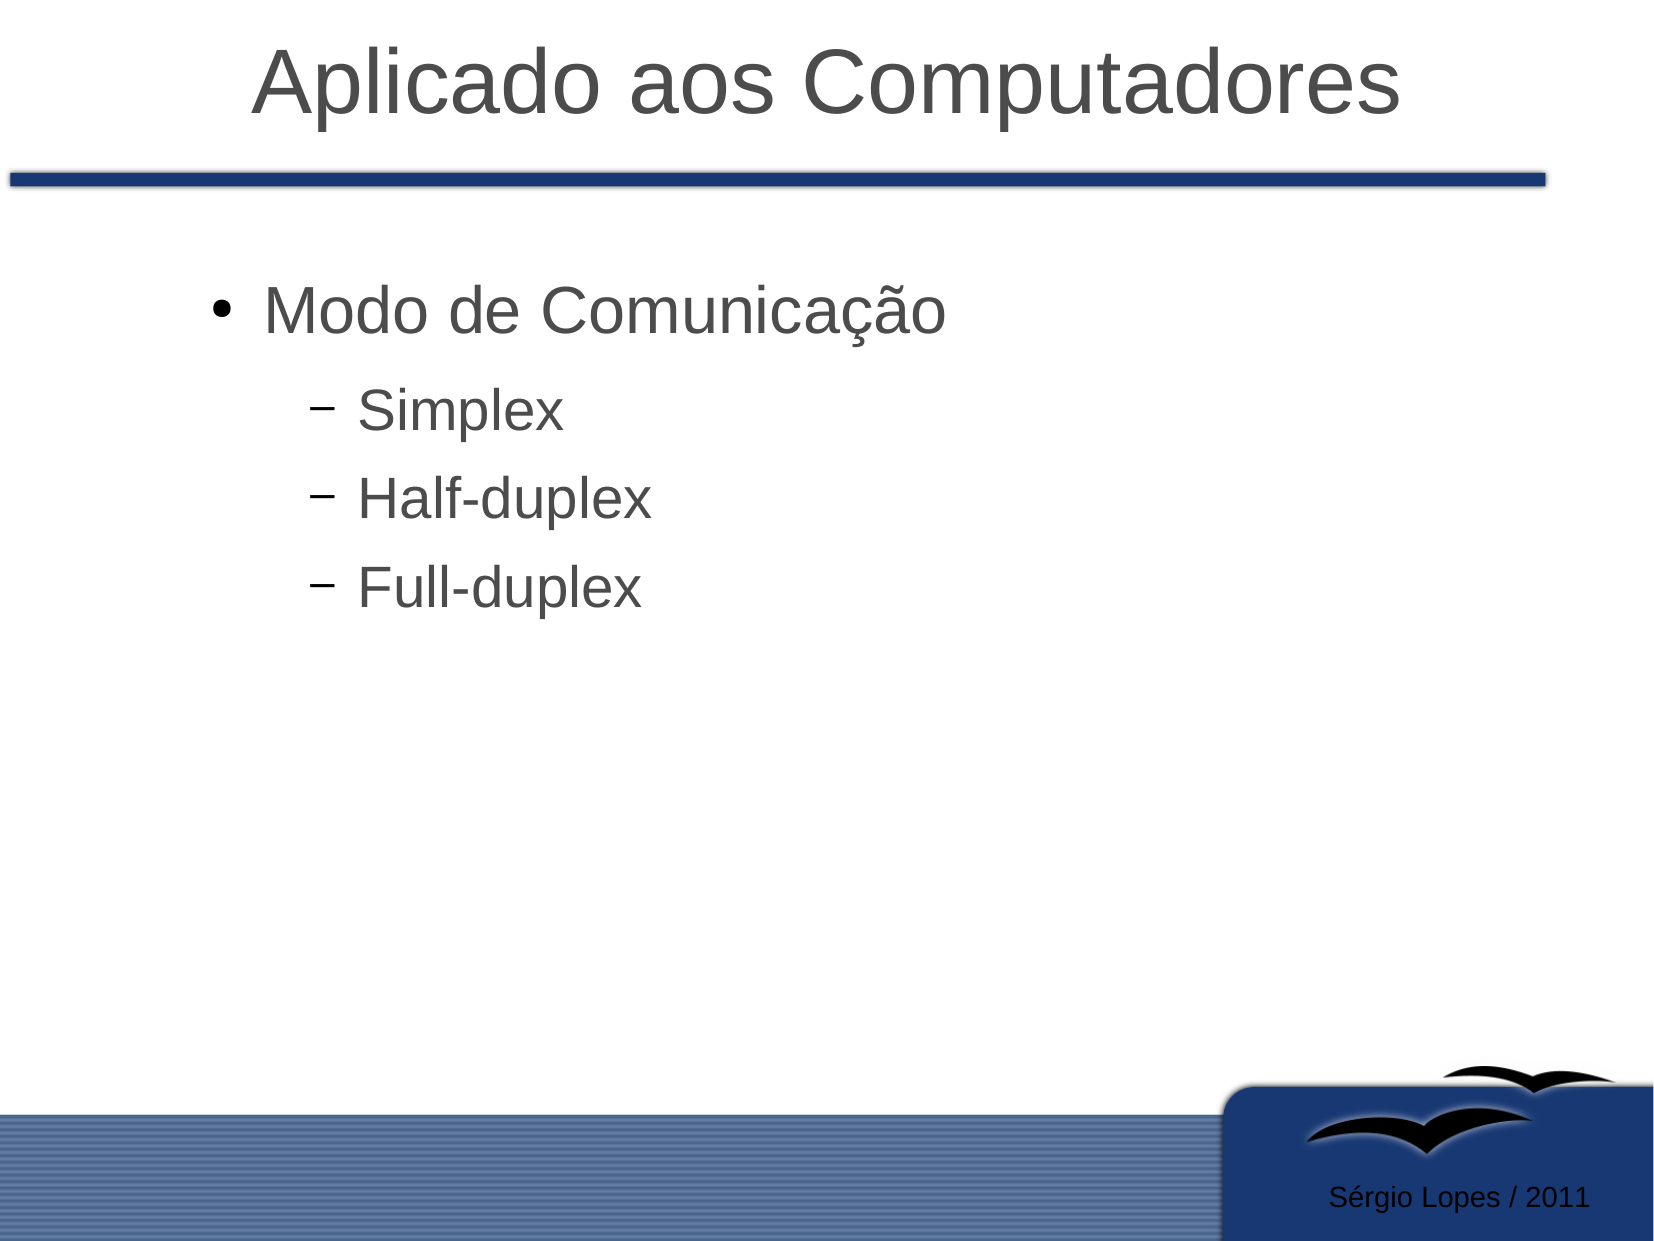

# Aplicado aos Computadores
Modo de Comunicação
Simplex
Half-duplex
Full-duplex
Sérgio Lopes / 2011